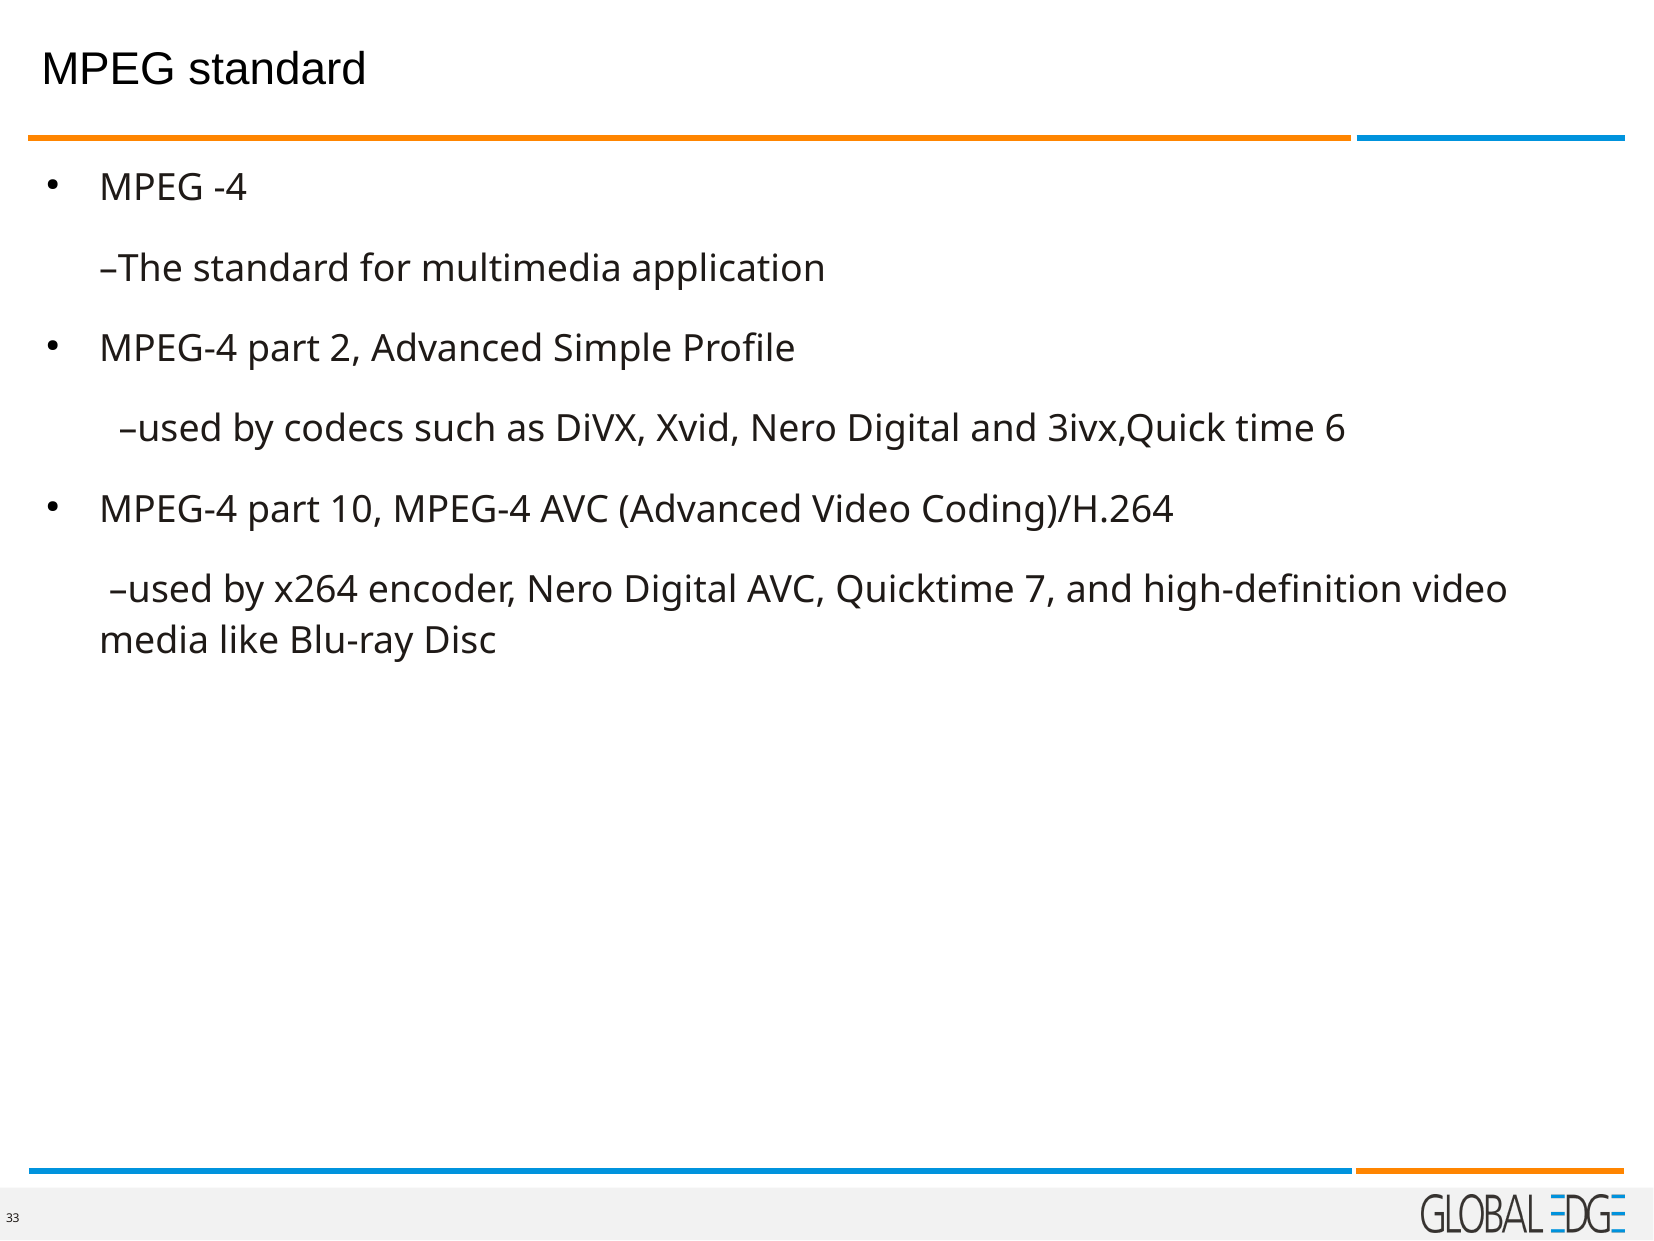

# MPEG standard
MPEG -4
–The standard for multimedia application
MPEG-4 part 2, Advanced Simple Profile
 –used by codecs such as DiVX, Xvid, Nero Digital and 3ivx,Quick time 6
MPEG-4 part 10, MPEG-4 AVC (Advanced Video Coding)/H.264
 –used by x264 encoder, Nero Digital AVC, Quicktime 7, and high-definition video media like Blu-ray Disc